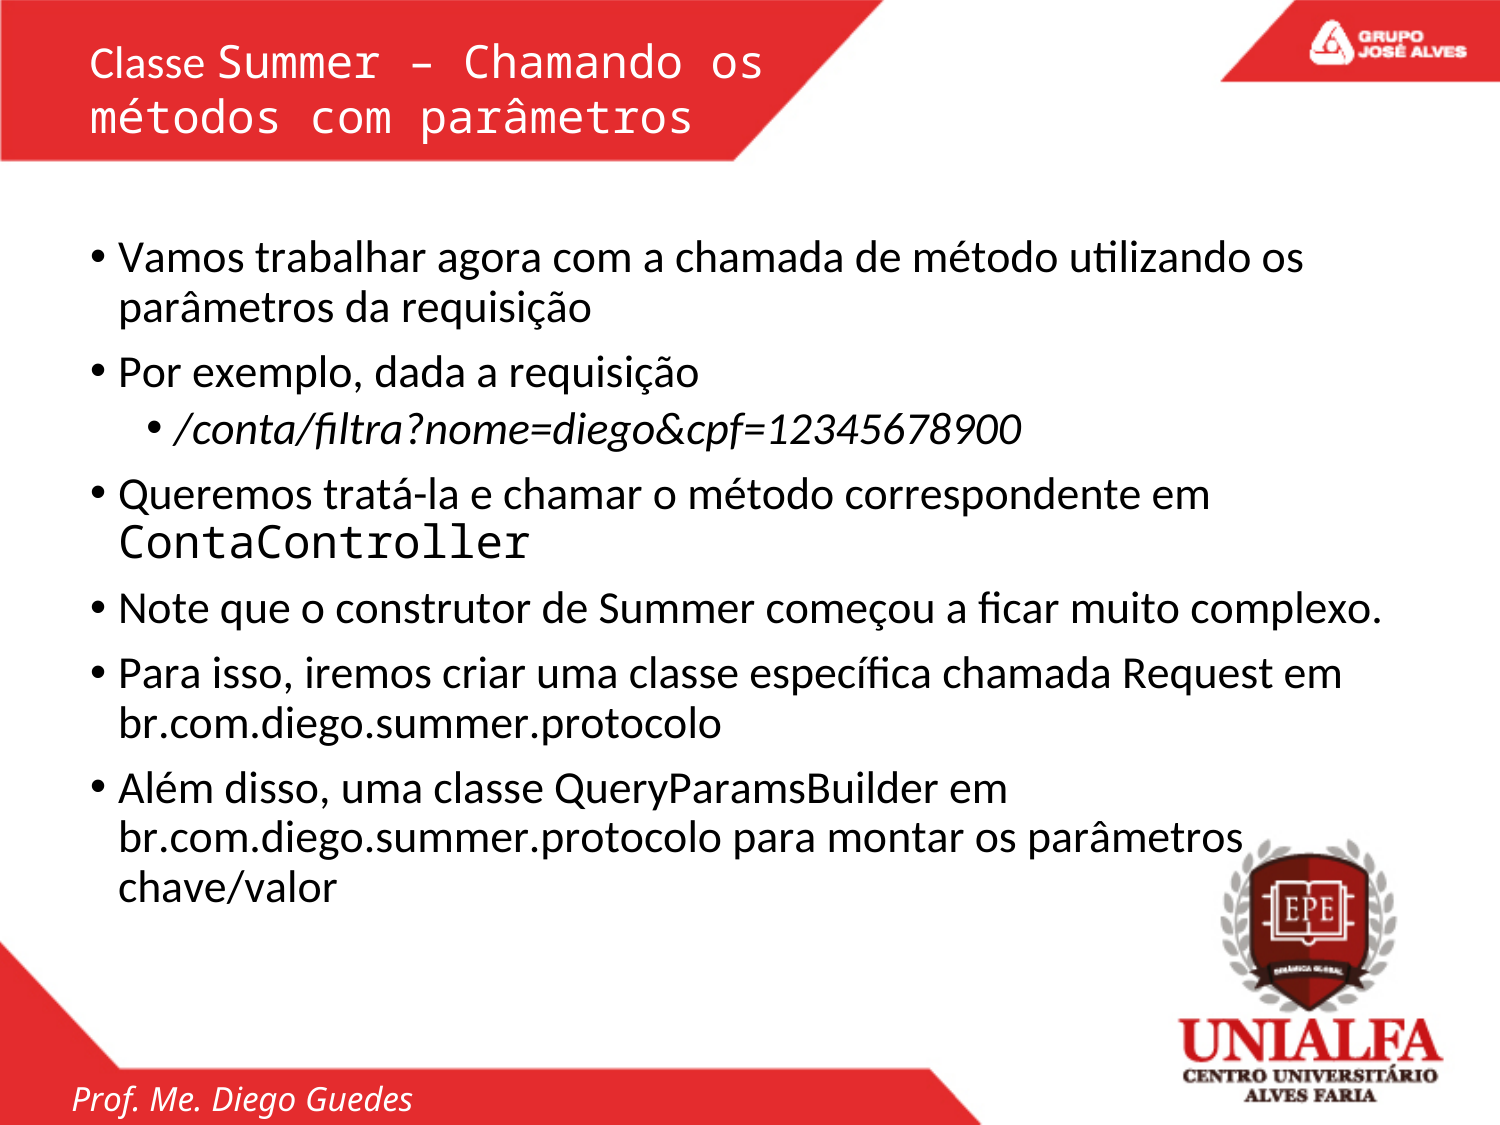

Classe Summer – Chamando os métodos com parâmetros
# Vamos trabalhar agora com a chamada de método utilizando os parâmetros da requisição
Por exemplo, dada a requisição
/conta/filtra?nome=diego&cpf=12345678900
Queremos tratá-la e chamar o método correspondente em ContaController
Note que o construtor de Summer começou a ficar muito complexo.
Para isso, iremos criar uma classe específica chamada Request em br.com.diego.summer.protocolo
Além disso, uma classe QueryParamsBuilder em br.com.diego.summer.protocolo para montar os parâmetros chave/valor
Prof. Me. Diego Guedes